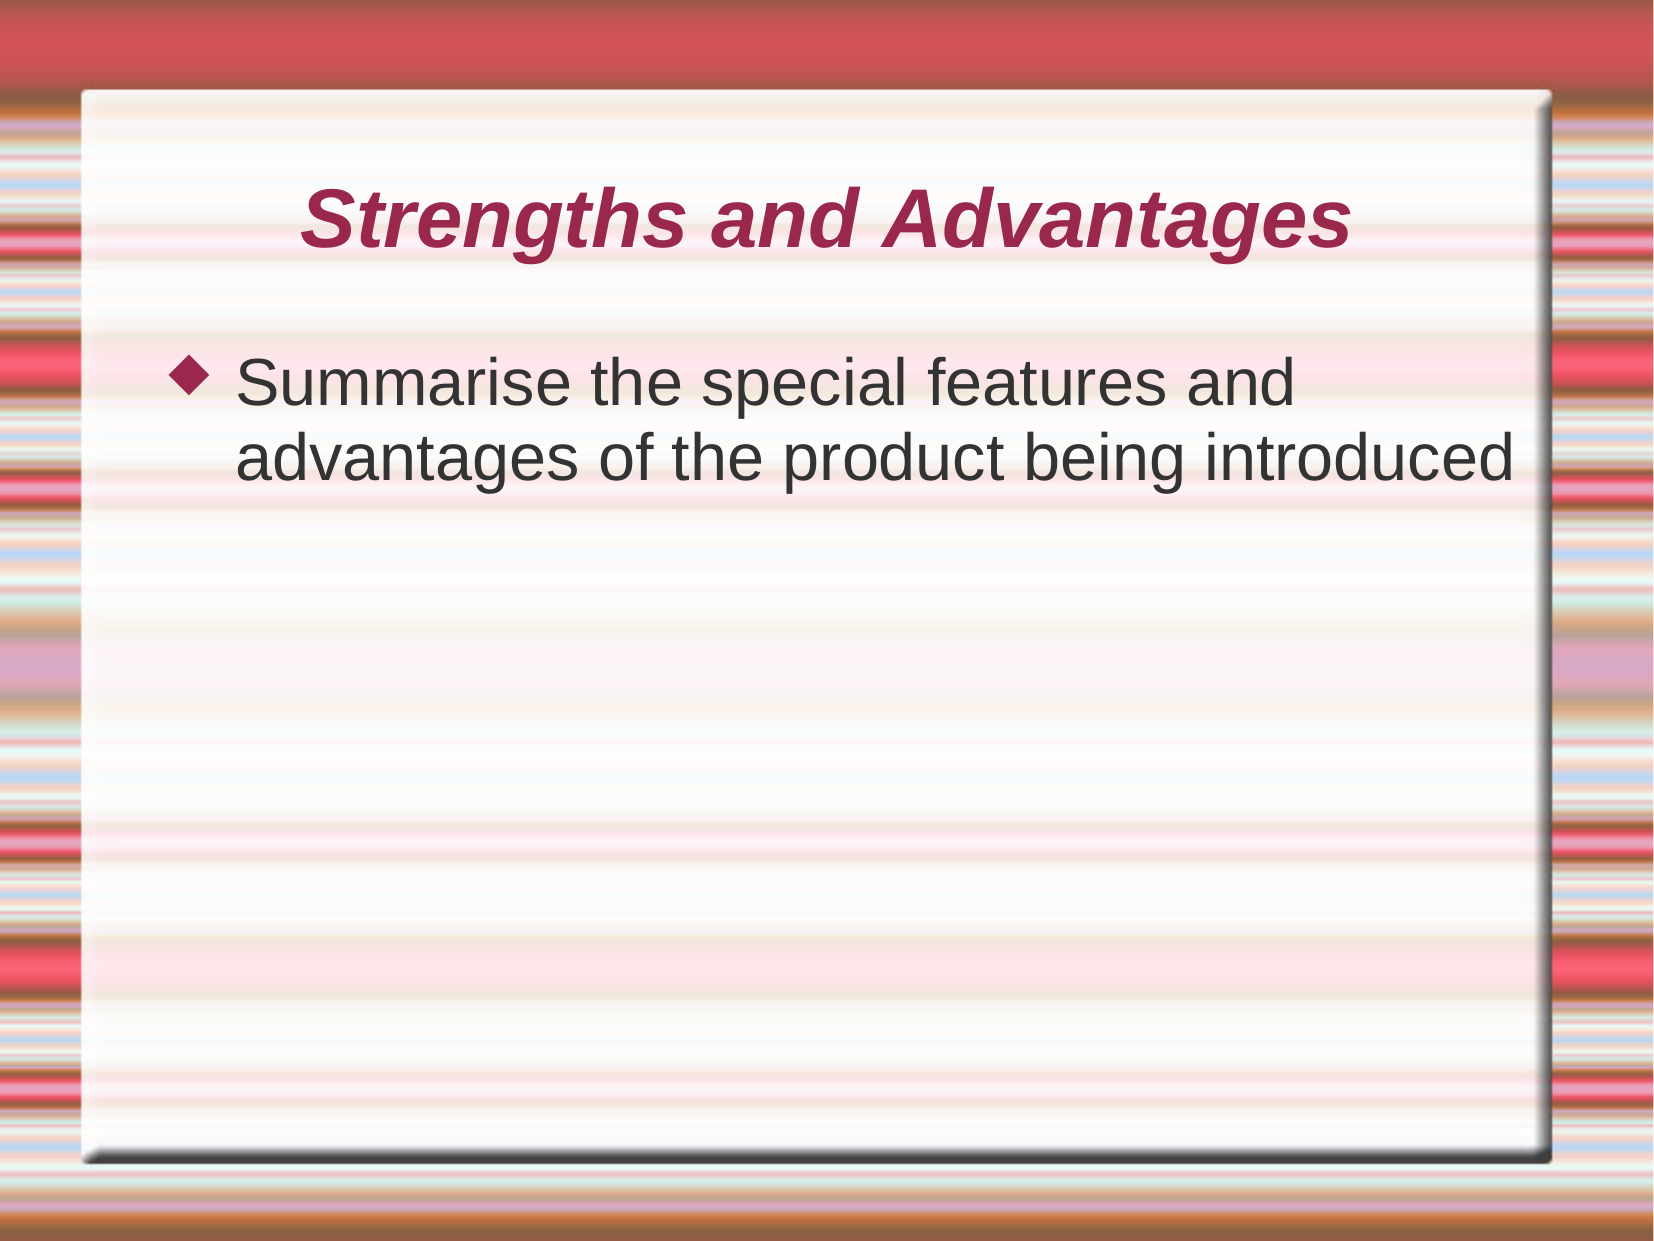

# Strengths and Advantages
Summarise the special features and advantages of the product being introduced